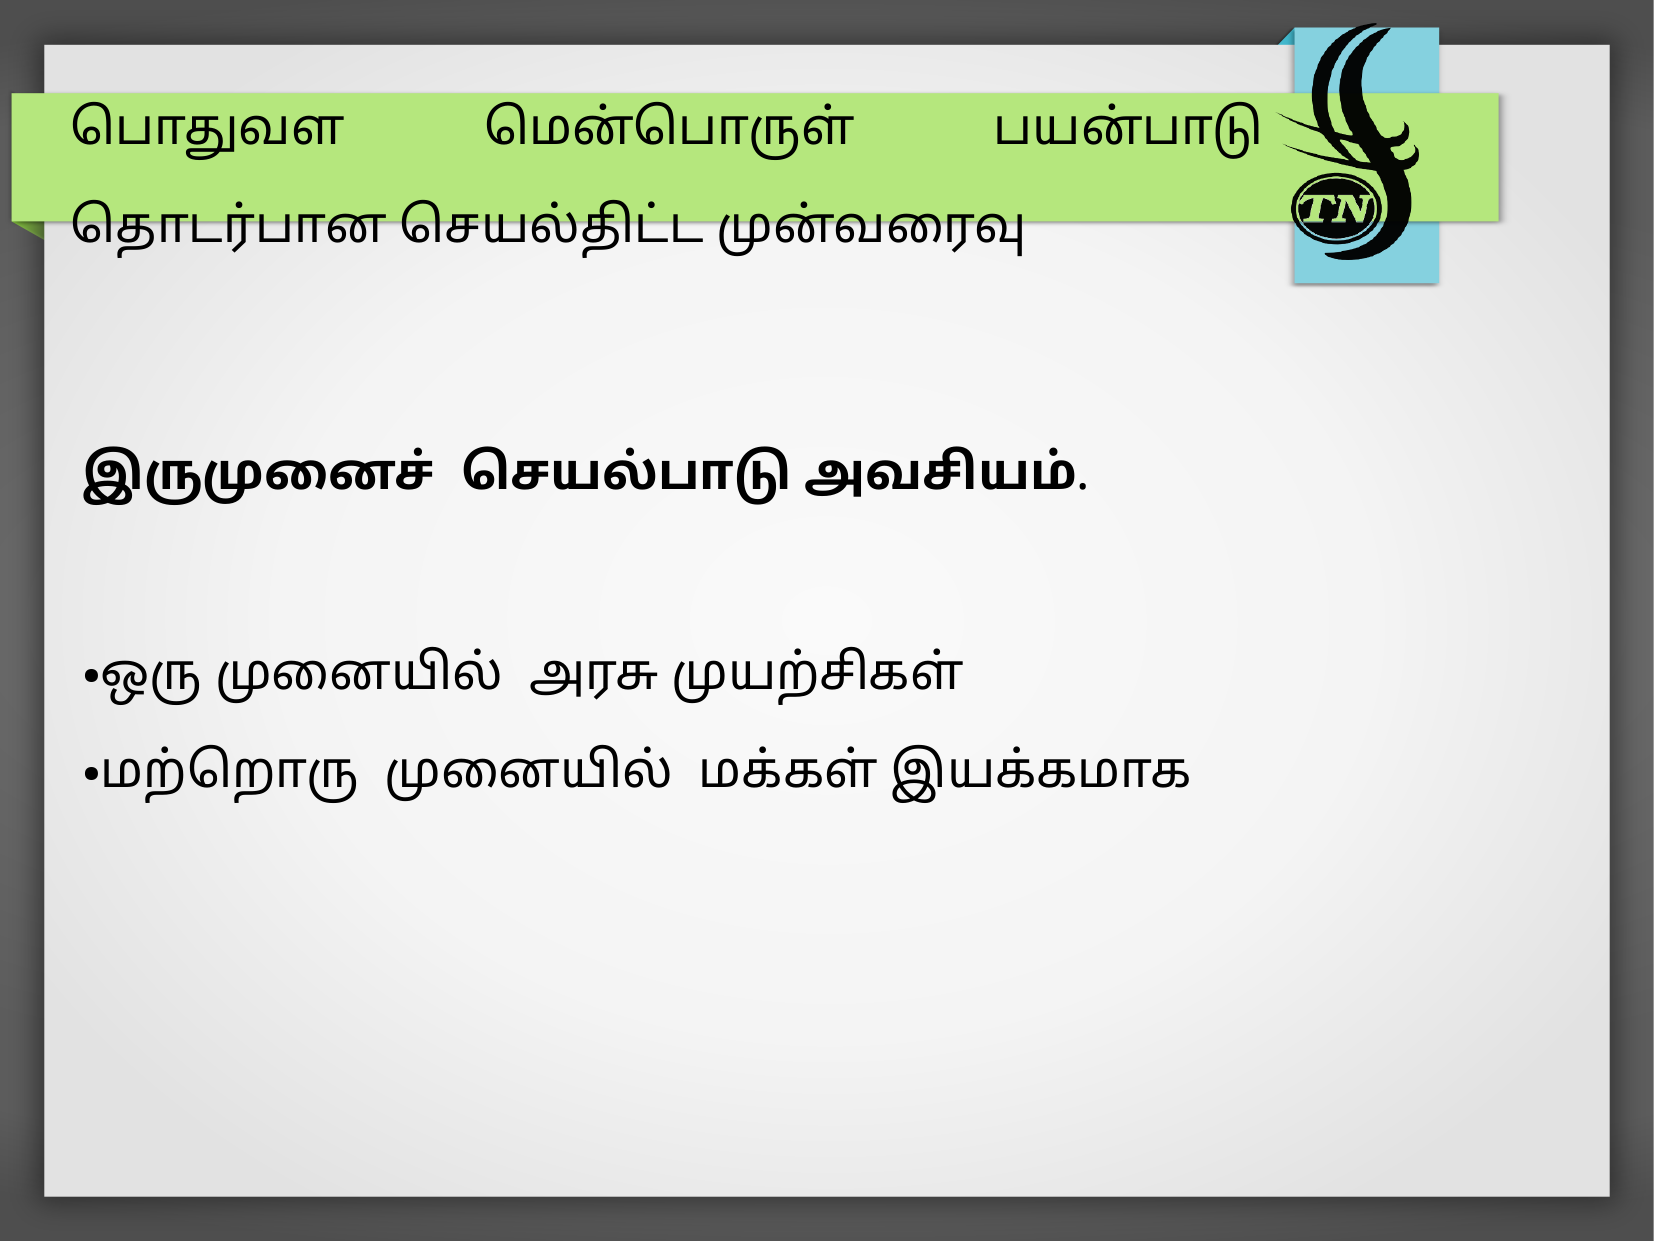

# பொதுவள மென்பொருள் பயன்பாடு தொடர்பான செயல்திட்ட முன்வரைவு
இருமுனைச் செயல்பாடு அவசியம்.
ஒரு முனையில் அரசு முயற்சிகள்
மற்றொரு முனையில் மக்கள் இயக்கமாக